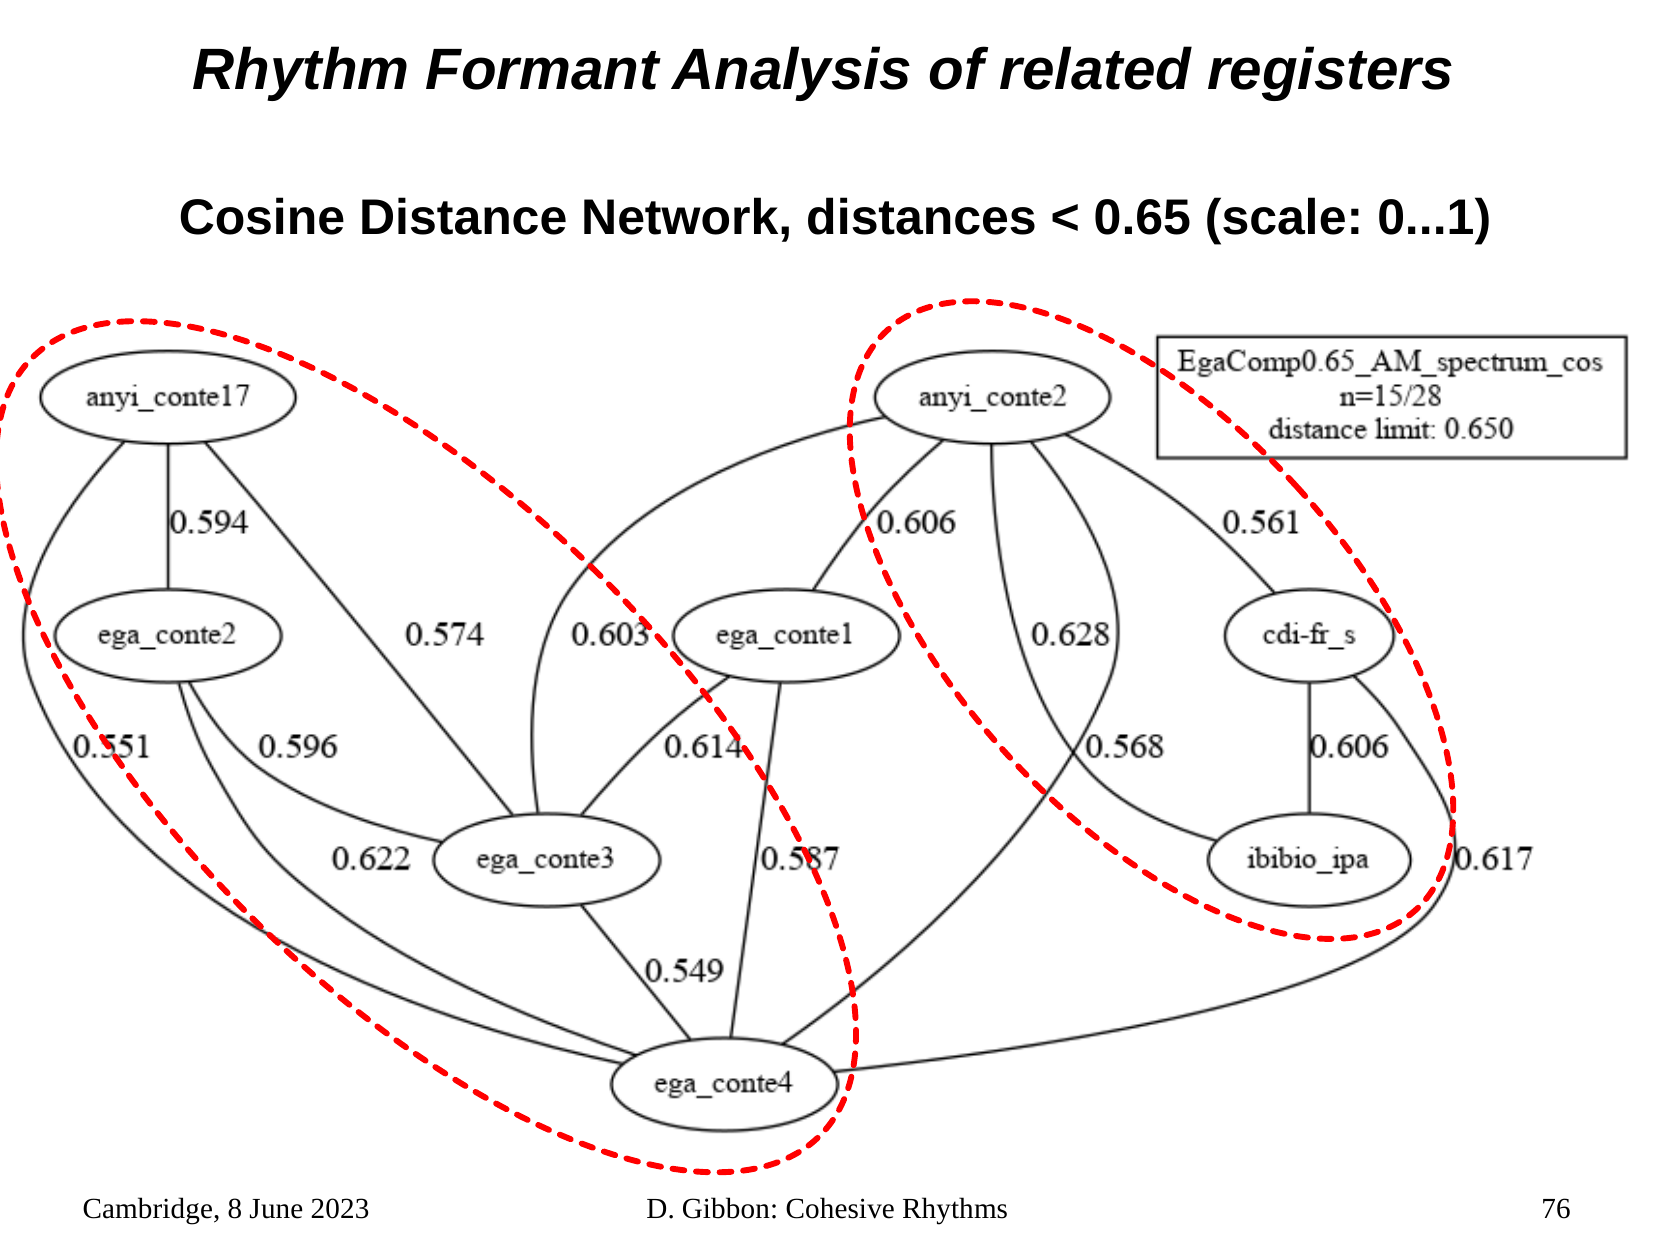

# Rhythm Formant Analysis of related registers
Cosine Distance Network, distances < 0.65 (scale: 0...1)
Cambridge, 8 June 2023
D. Gibbon: Cohesive Rhythms
76